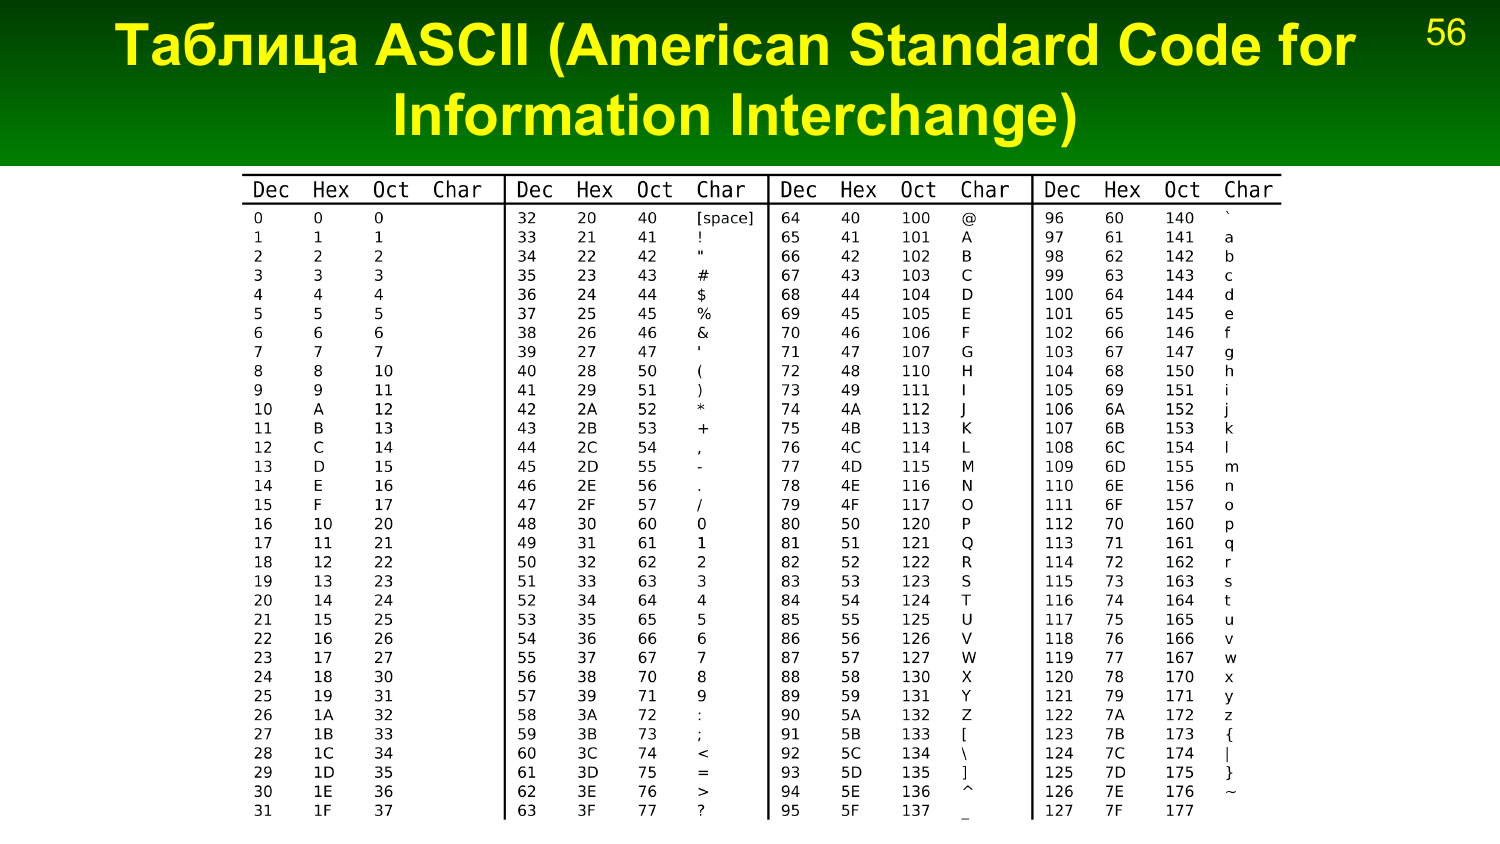

# Таблица ASCII (American Standard Code for Information Interchange)